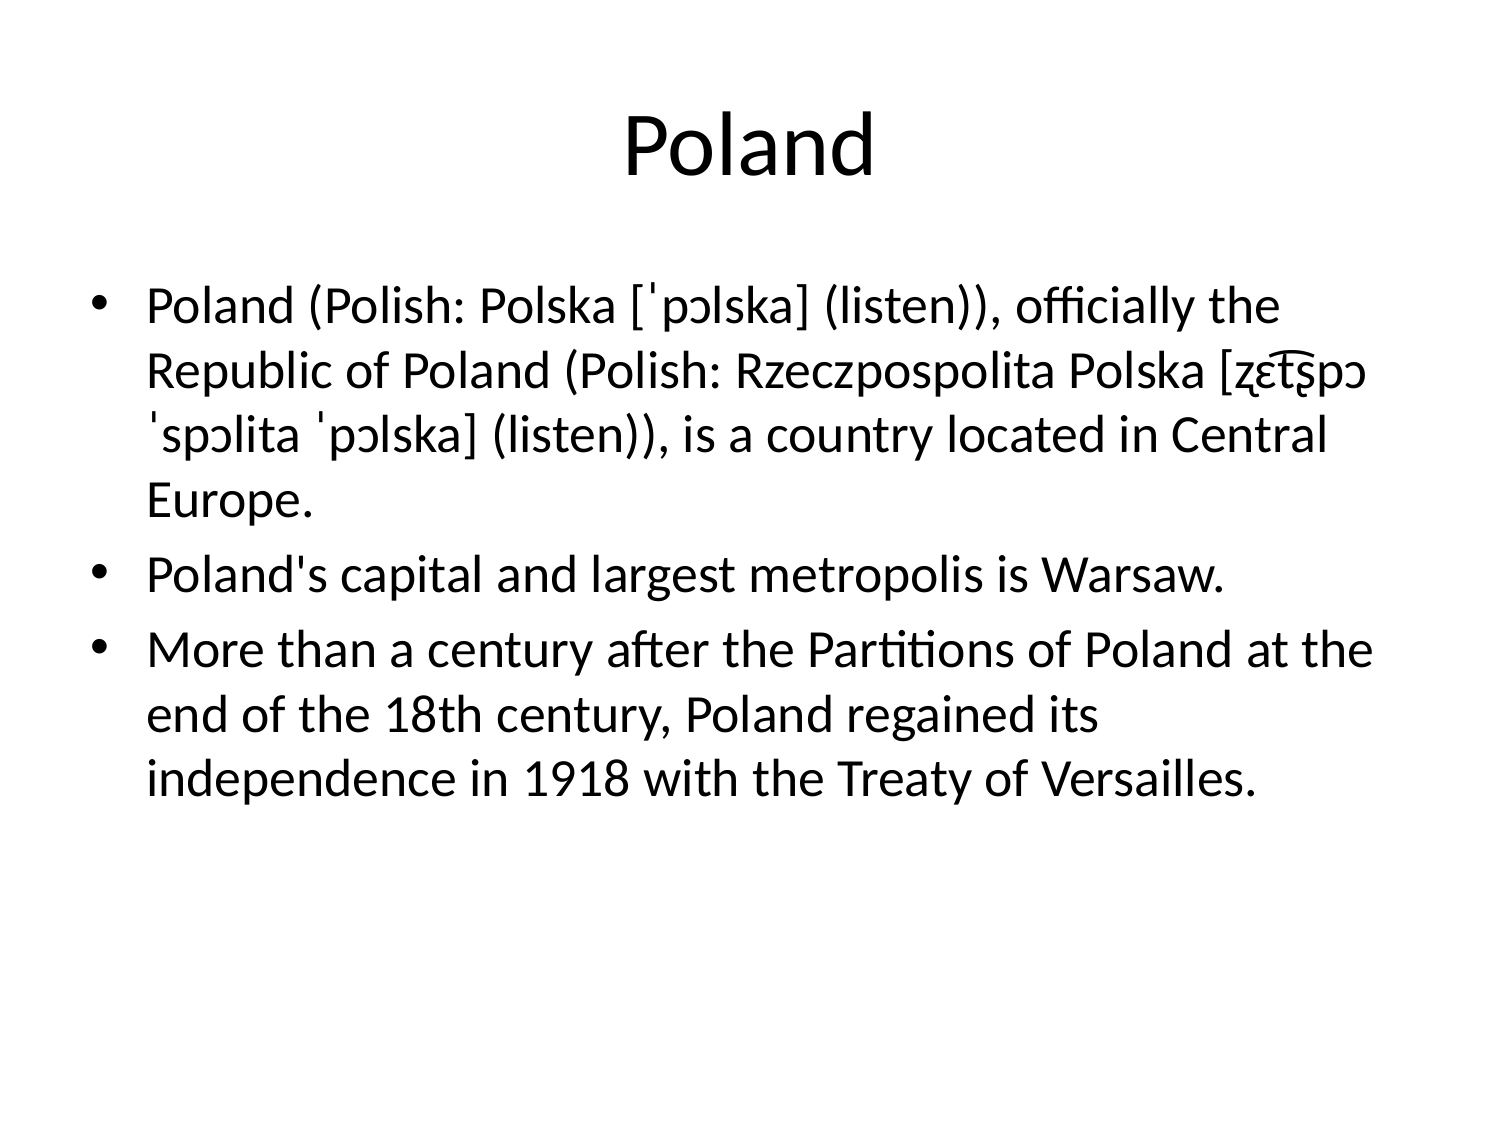

# Poland
Poland (Polish: Polska [ˈpɔlska] (listen)), officially the Republic of Poland (Polish: Rzeczpospolita Polska [ʐɛt͡ʂpɔˈspɔlita ˈpɔlska] (listen)), is a country located in Central Europe.
Poland's capital and largest metropolis is Warsaw.
More than a century after the Partitions of Poland at the end of the 18th century, Poland regained its independence in 1918 with the Treaty of Versailles.